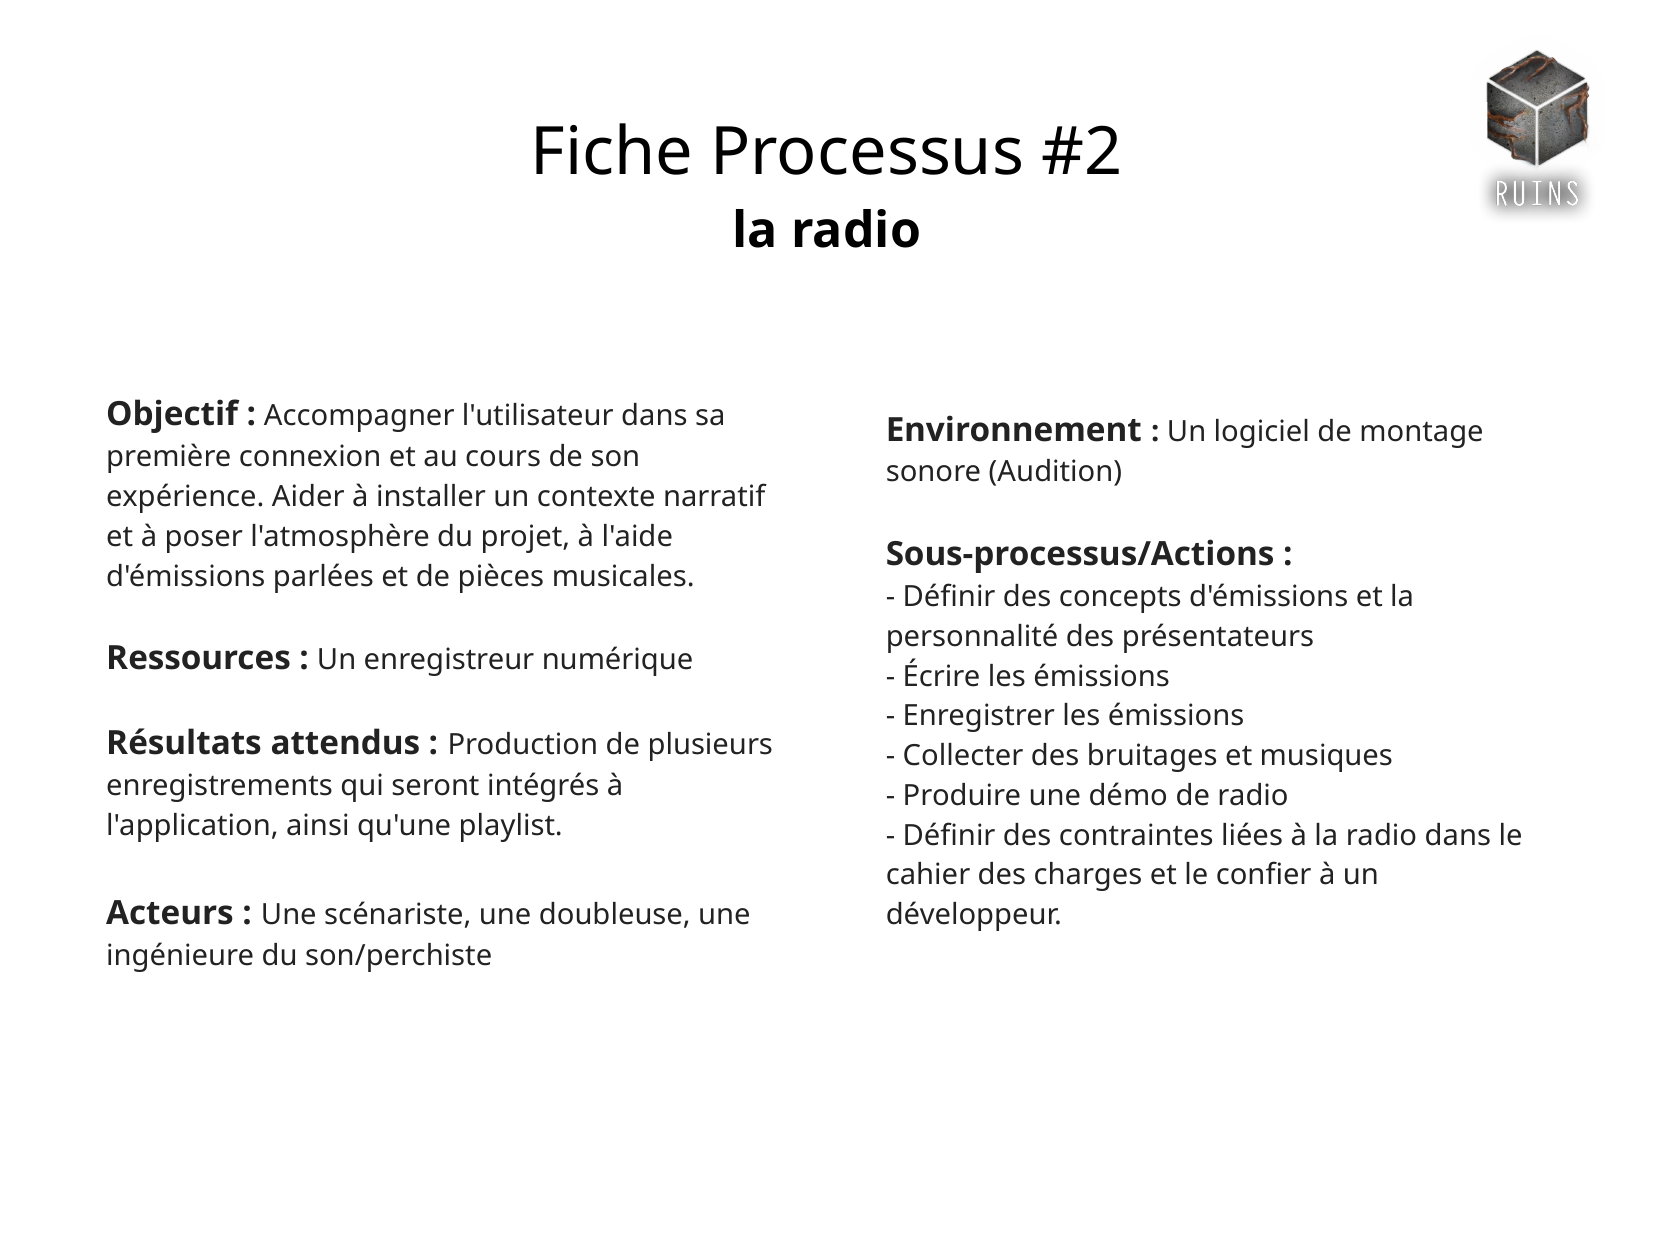

# Fiche Processus #2 la radio
Objectif : Accompagner l'utilisateur dans sa première connexion et au cours de son expérience. Aider à installer un contexte narratif et à poser l'atmosphère du projet, à l'aide d'émissions parlées et de pièces musicales.
Ressources : Un enregistreur numérique
Résultats attendus : Production de plusieurs enregistrements qui seront intégrés à l'application, ainsi qu'une playlist.
Acteurs : Une scénariste, une doubleuse, une ingénieure du son/perchiste
Environnement : Un logiciel de montage sonore (Audition)
Sous-processus/Actions :
- Définir des concepts d'émissions et la personnalité des présentateurs
- Écrire les émissions
- Enregistrer les émissions
- Collecter des bruitages et musiques
- Produire une démo de radio
- Définir des contraintes liées à la radio dans le cahier des charges et le confier à un développeur.